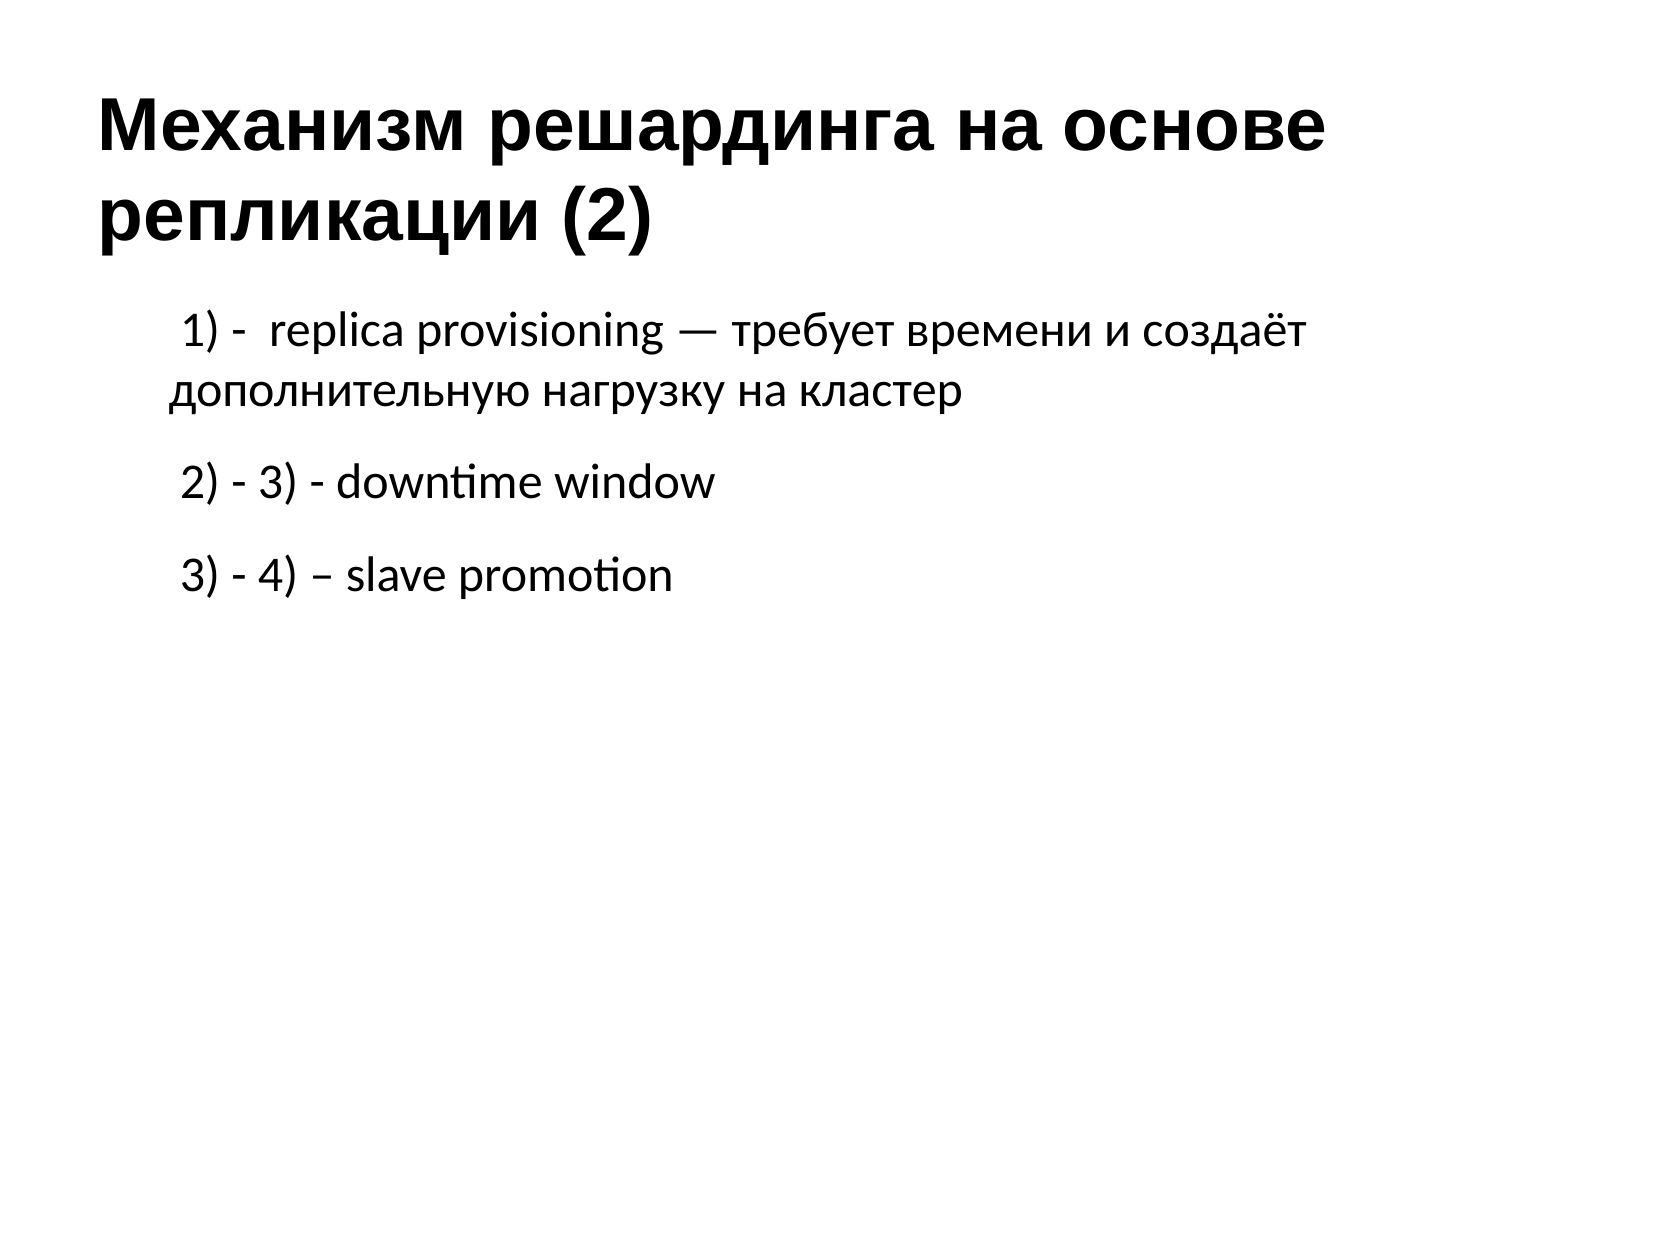

# Механизм решардинга на основе репликации (2)
 1) - replica provisioning — требует времени и создаёт дополнительную нагрузку на кластер
 2) - 3) - downtime window
 3) - 4) – slave promotion